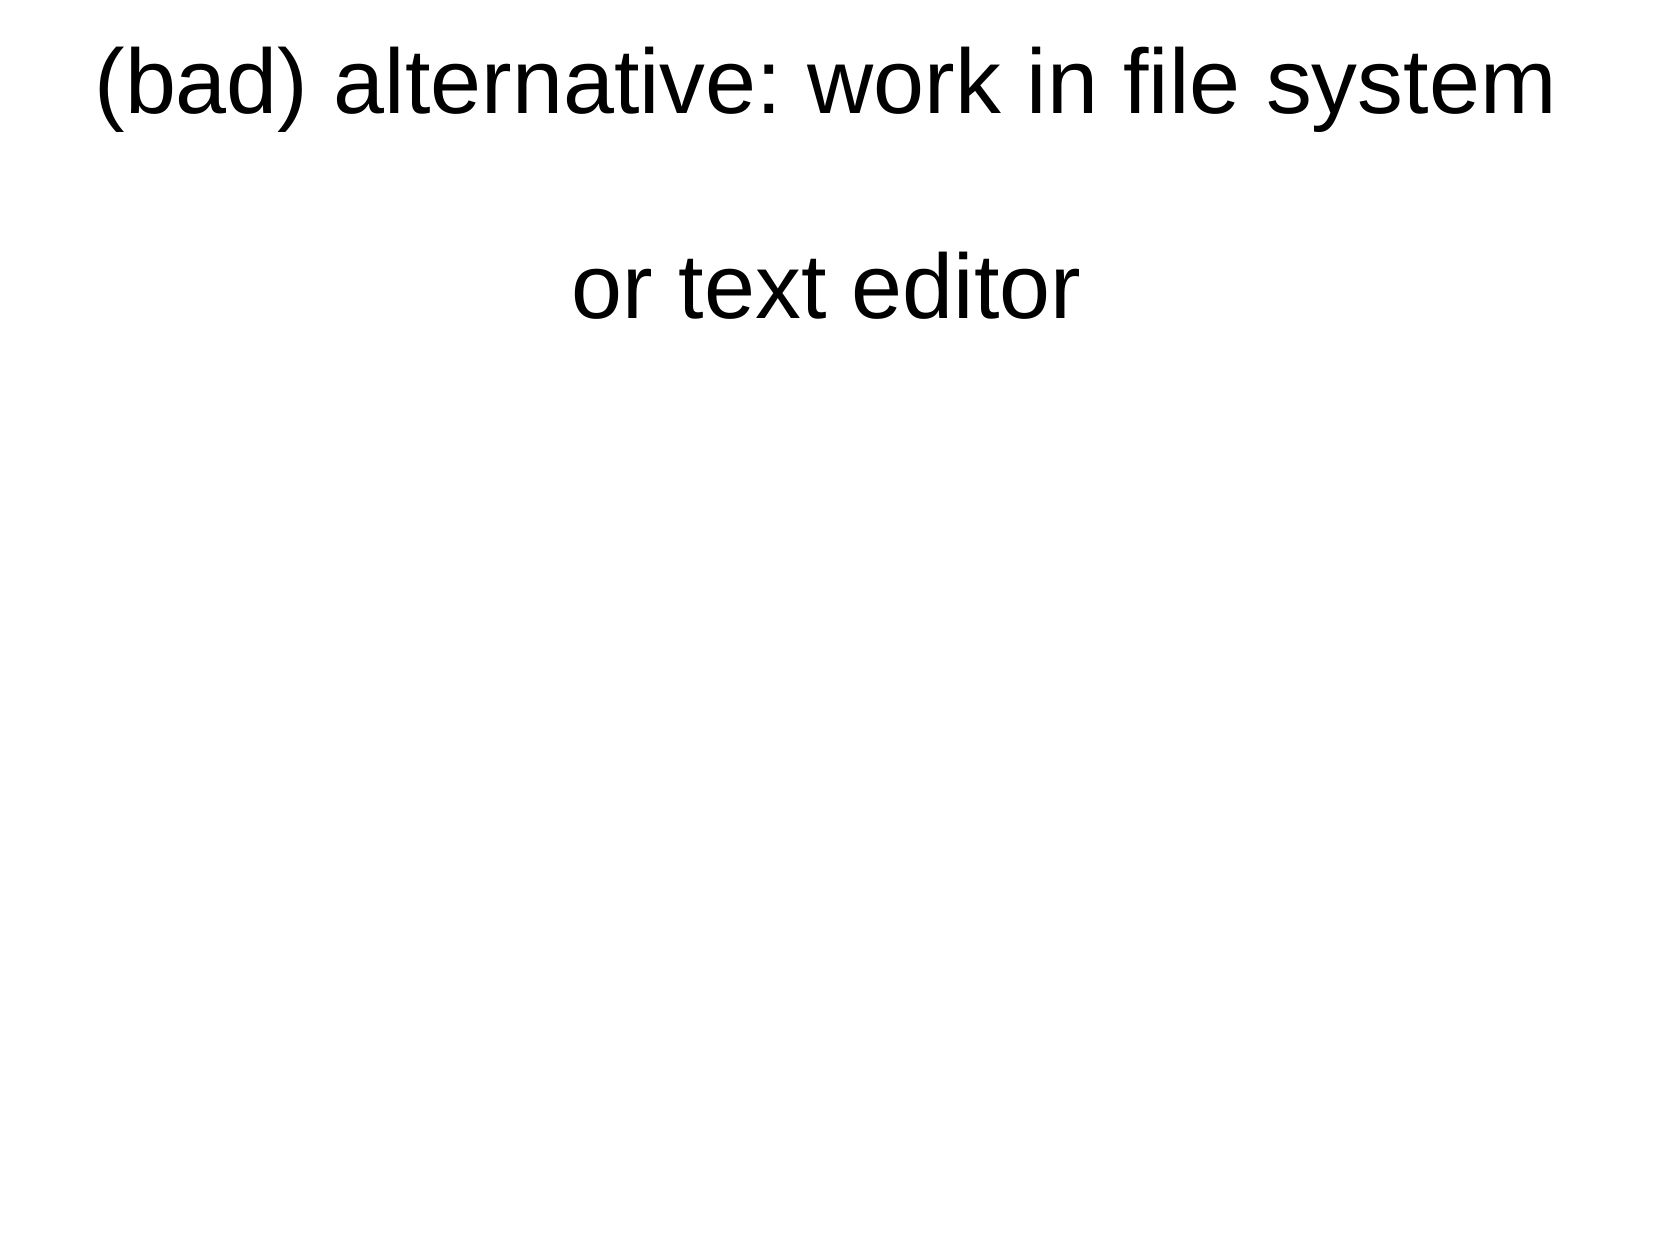

# (bad) alternative: work in file system or text editor